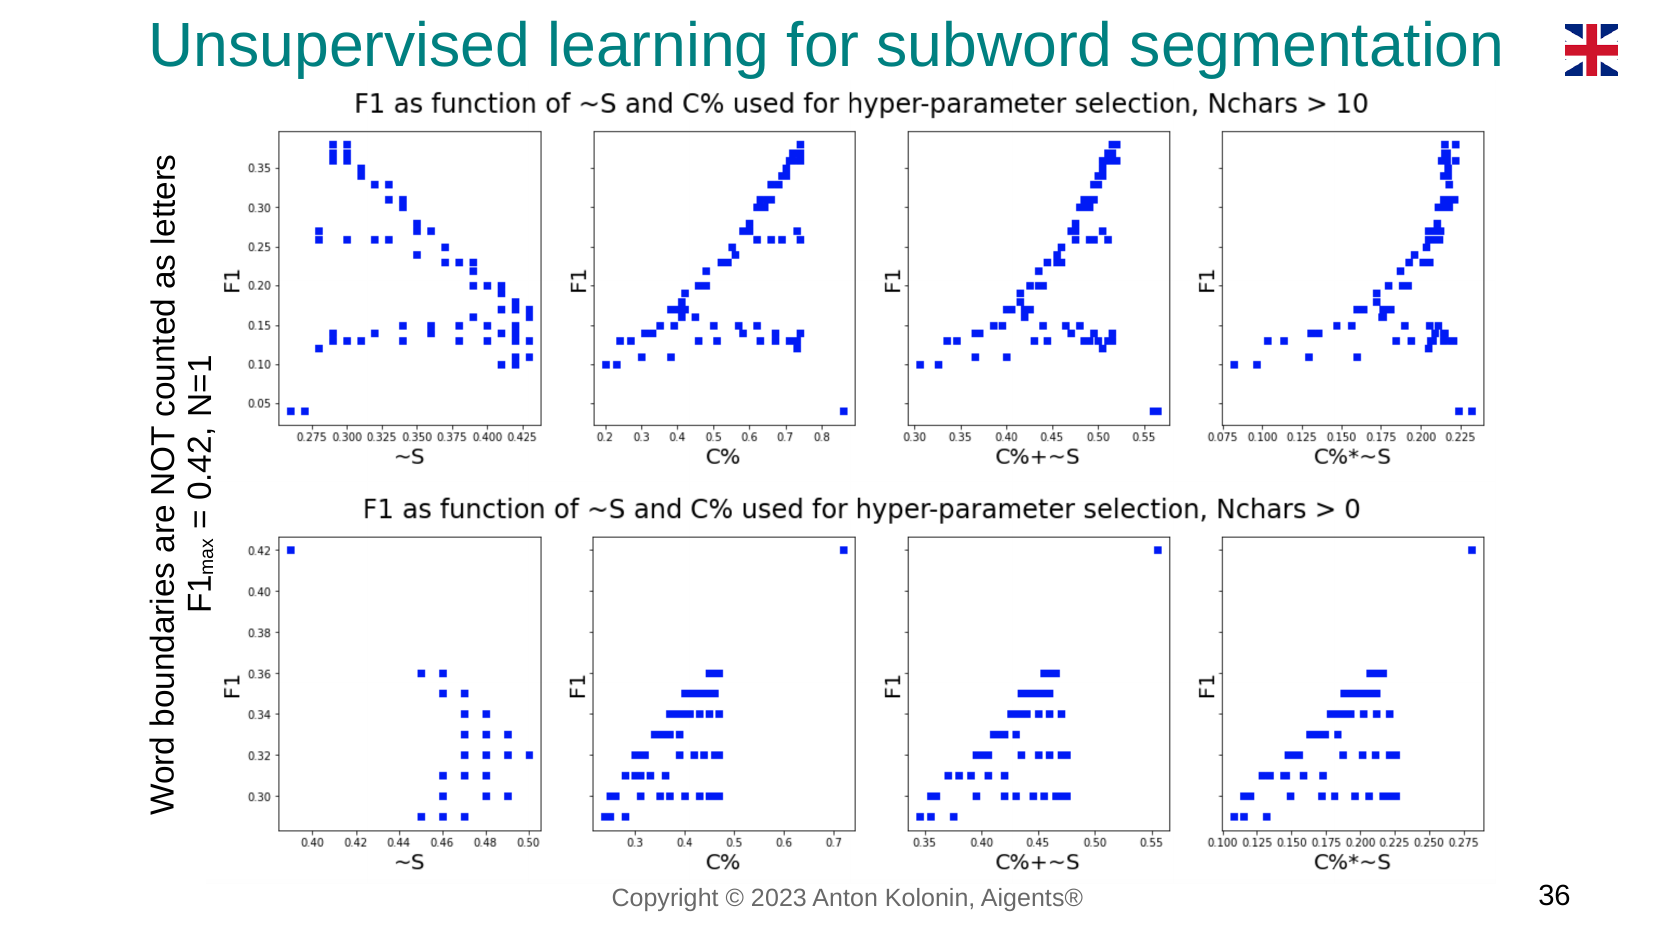

Unsupervised learning for subword segmentation
Word boundaries are NOT counted as letters
F1max = 0.42, N=1
Copyright © 2023 Anton Kolonin, Aigents®
36